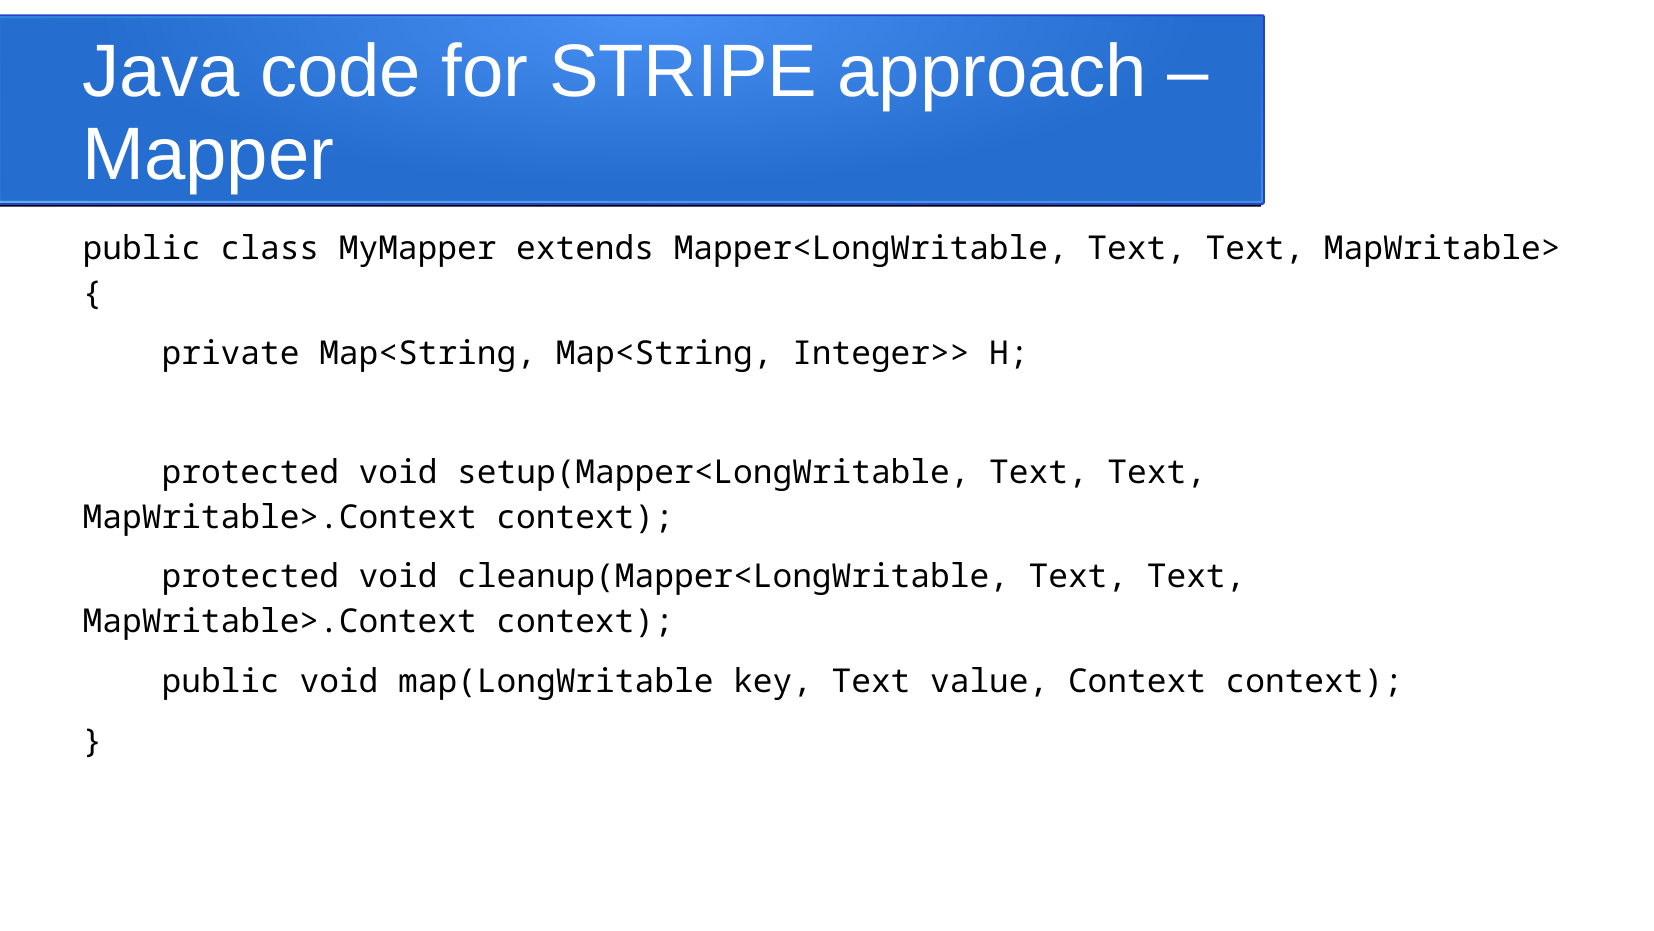

# Java code for STRIPE approach – Mapper
public class MyMapper extends Mapper<LongWritable, Text, Text, MapWritable> {
 private Map<String, Map<String, Integer>> H;
 protected void setup(Mapper<LongWritable, Text, Text, MapWritable>.Context context);
 protected void cleanup(Mapper<LongWritable, Text, Text, MapWritable>.Context context);
 public void map(LongWritable key, Text value, Context context);
}